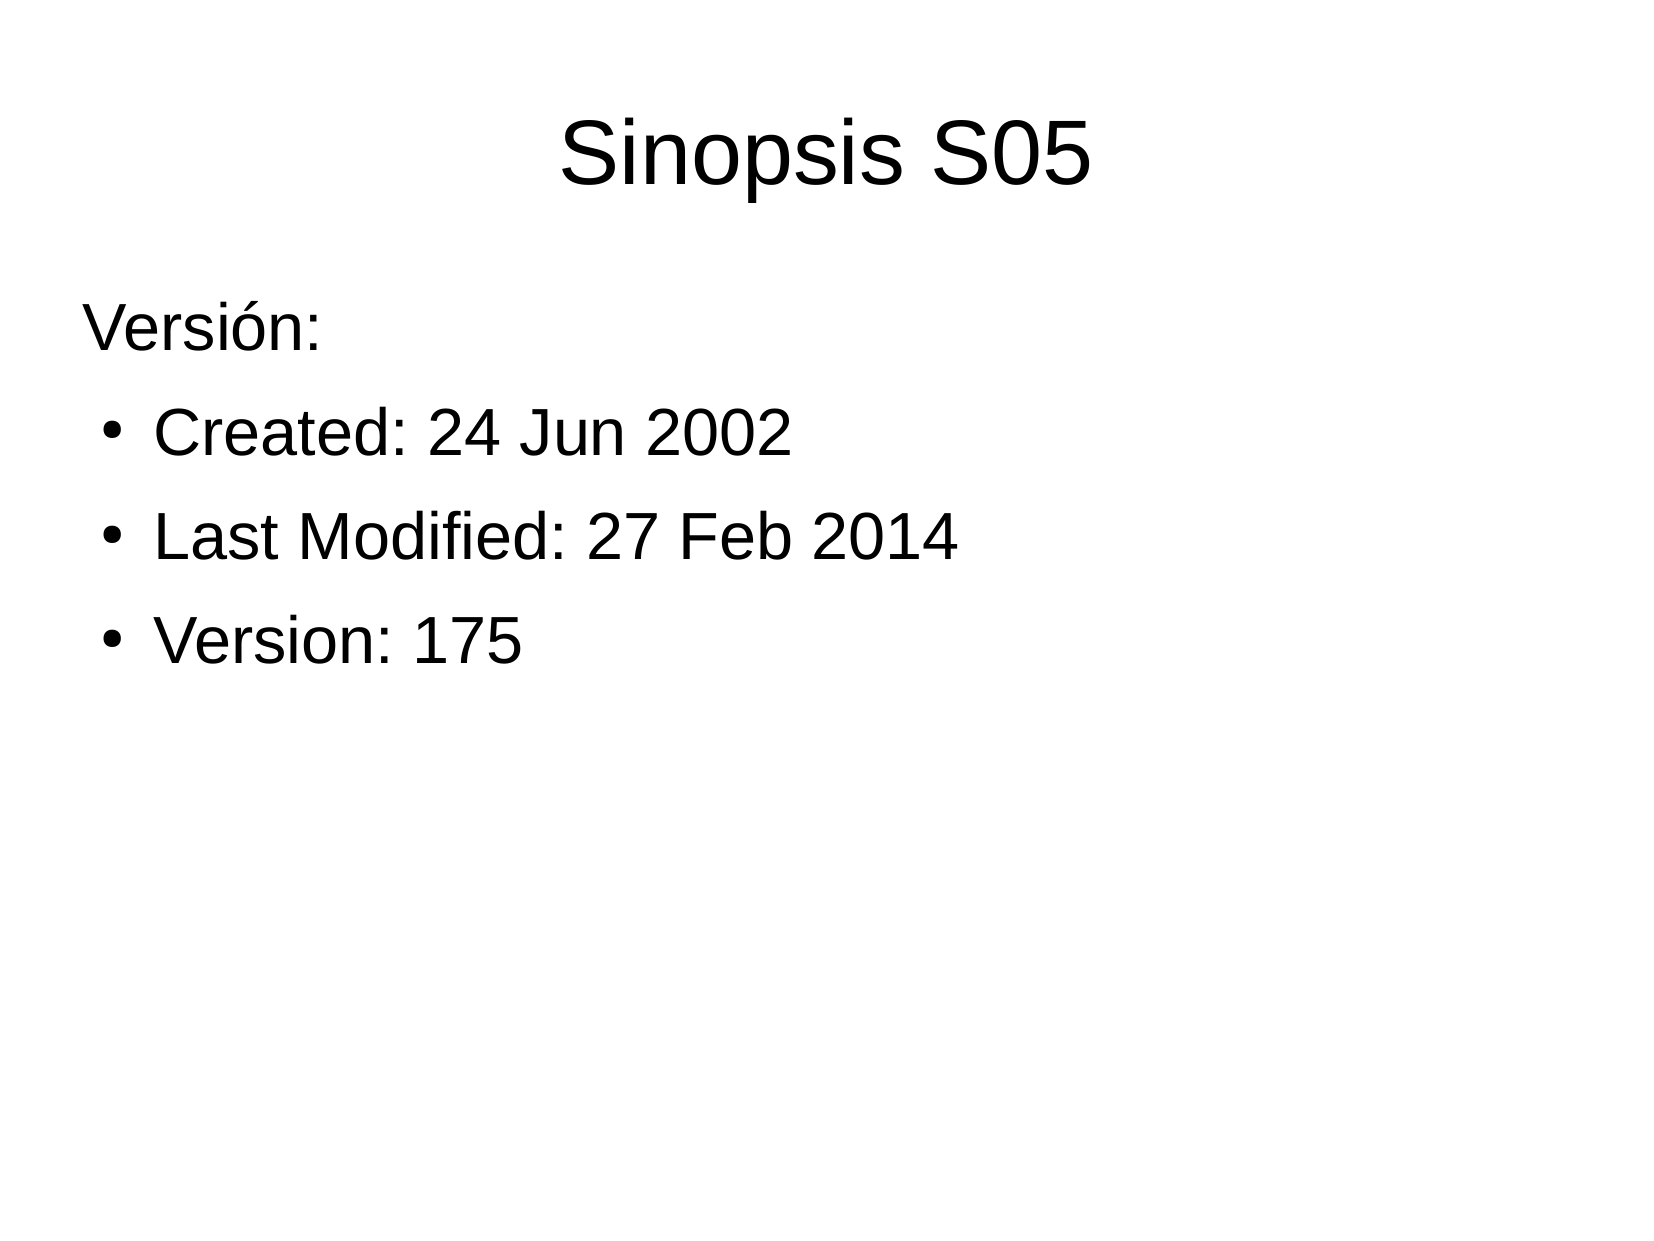

# Sinopsis S05
Versión:
Created: 24 Jun 2002
Last Modified: 27 Feb 2014
Version: 175